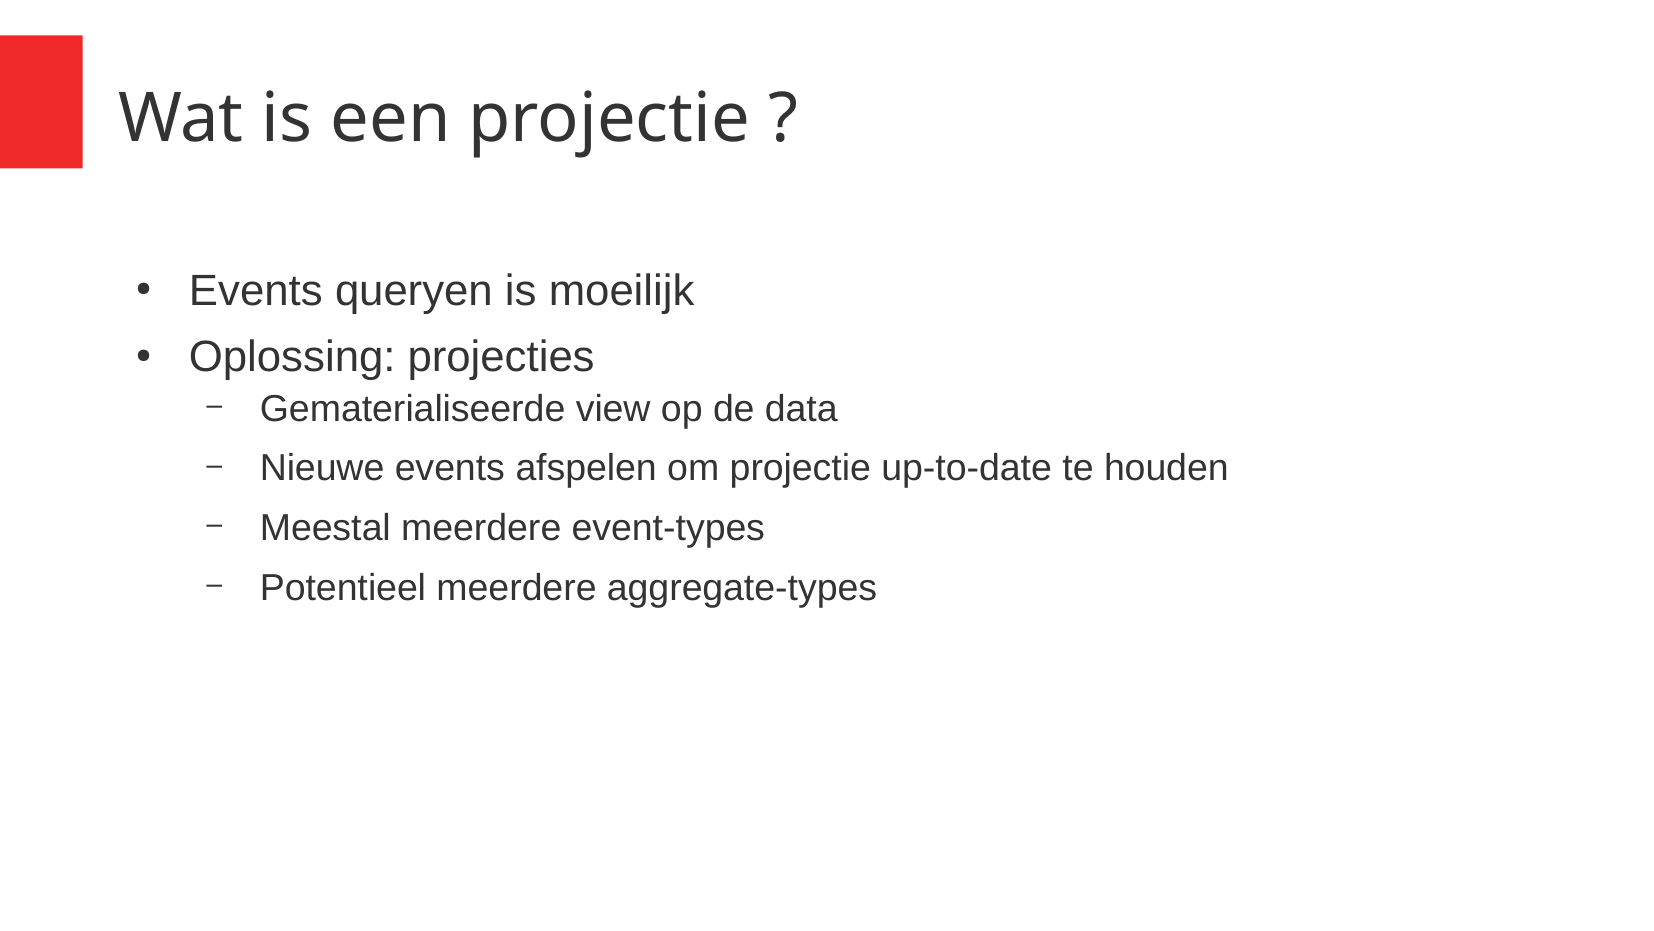

# Wat is een projectie ?
Events queryen is moeilijk
Oplossing: projecties
Gematerialiseerde view op de data
Nieuwe events afspelen om projectie up-to-date te houden
Meestal meerdere event-types
Potentieel meerdere aggregate-types